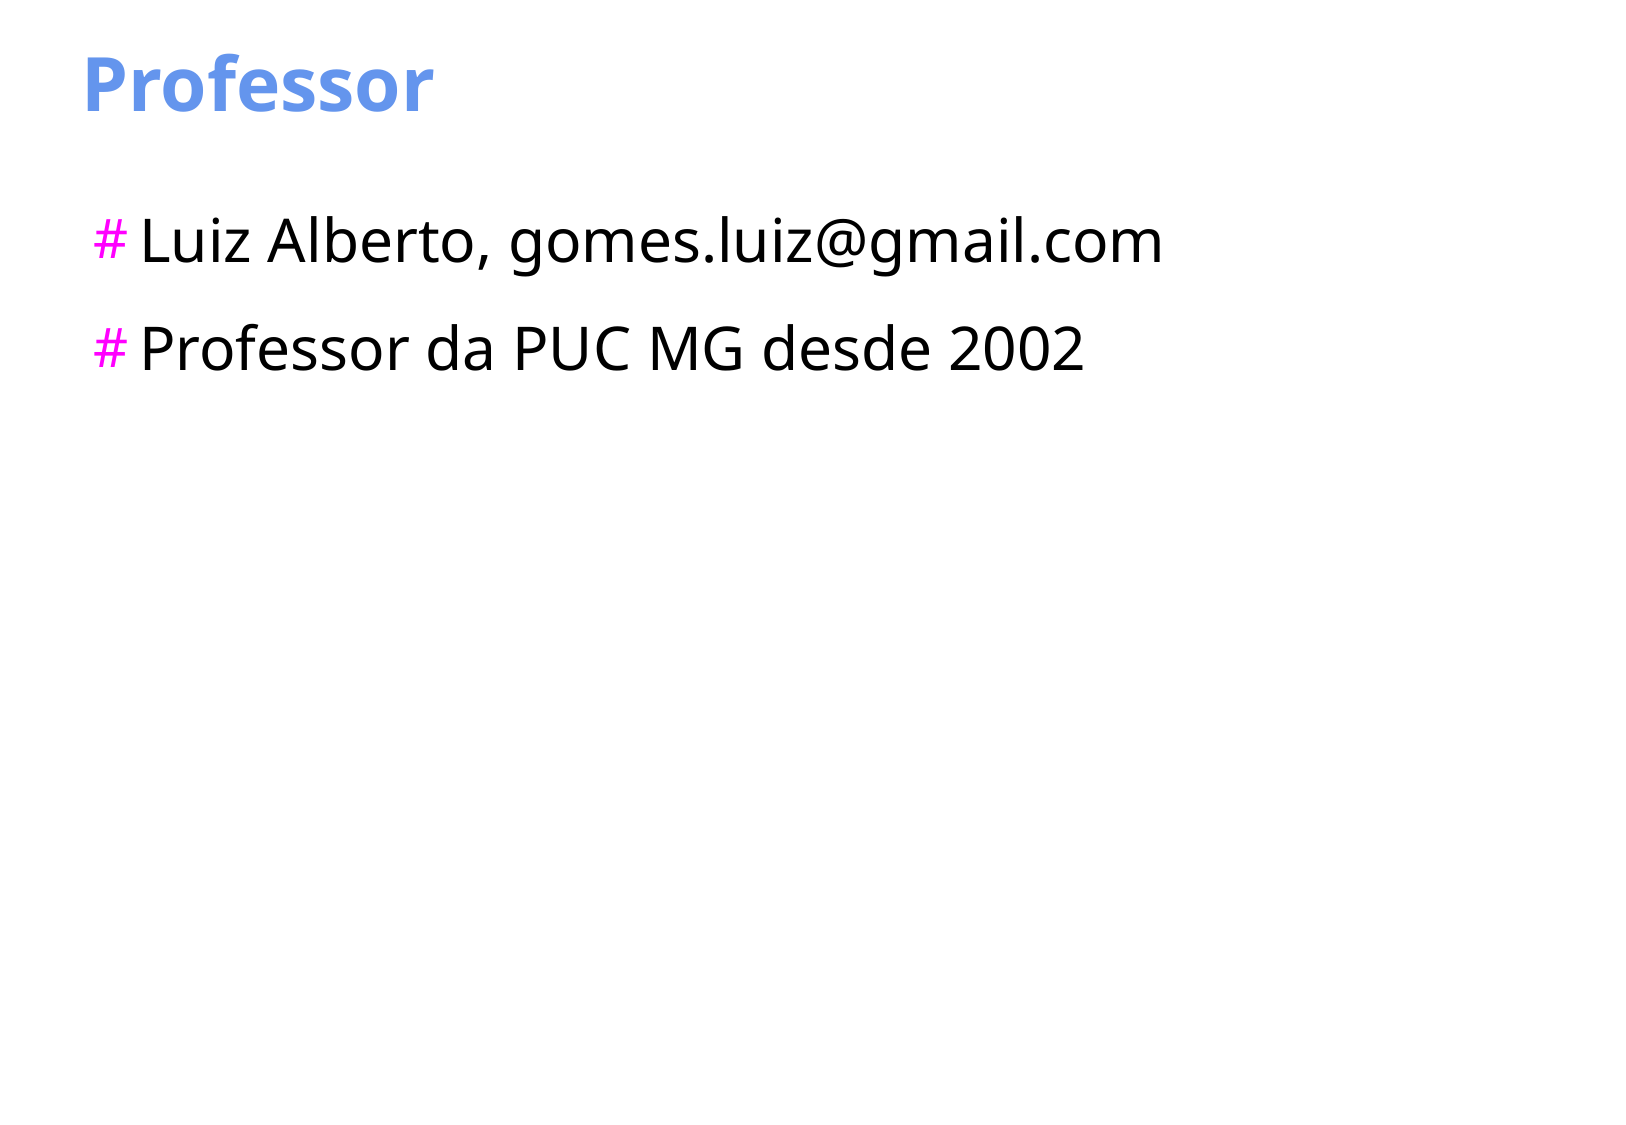

# Professor
Luiz Alberto, gomes.luiz@gmail.com
Professor da PUC MG desde 2002